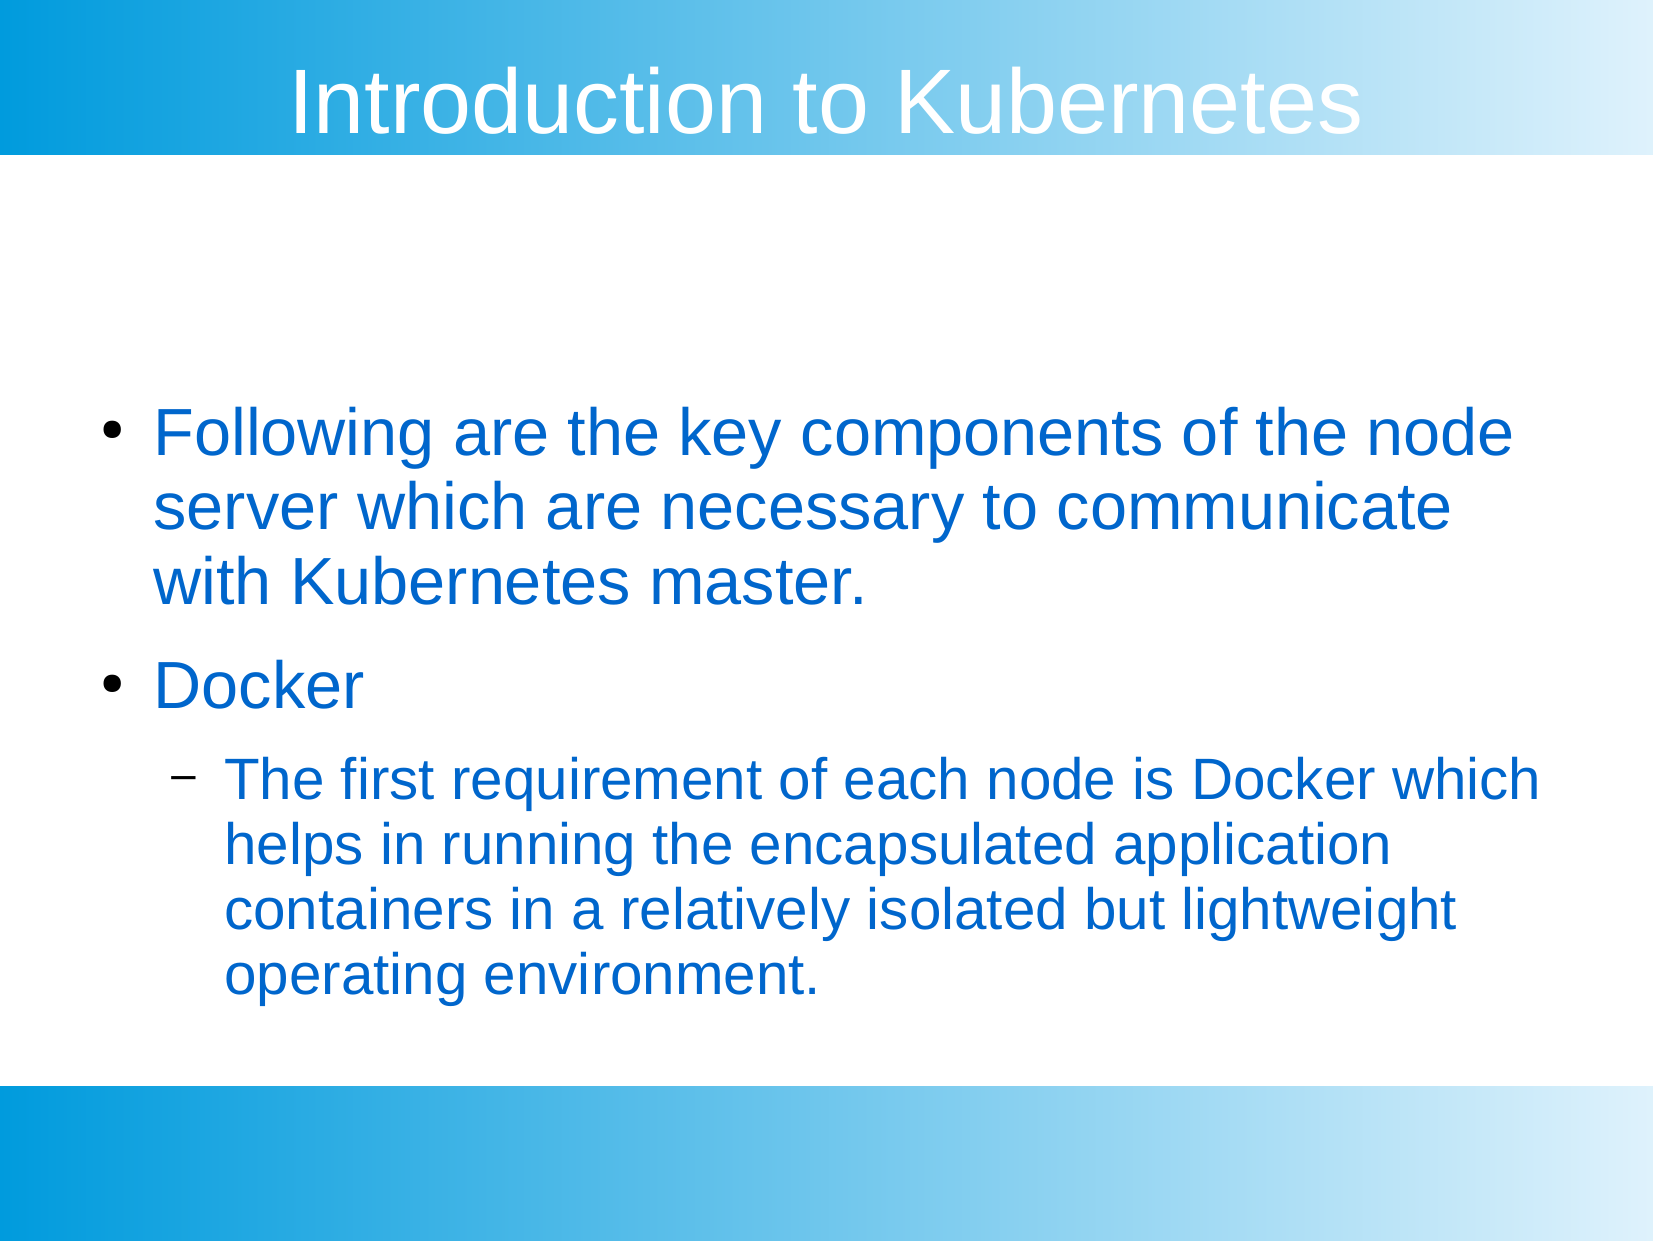

# Introduction to Kubernetes
Following are the key components of the node server which are necessary to communicate with Kubernetes master.
Docker
The first requirement of each node is Docker which helps in running the encapsulated application containers in a relatively isolated but lightweight operating environment.